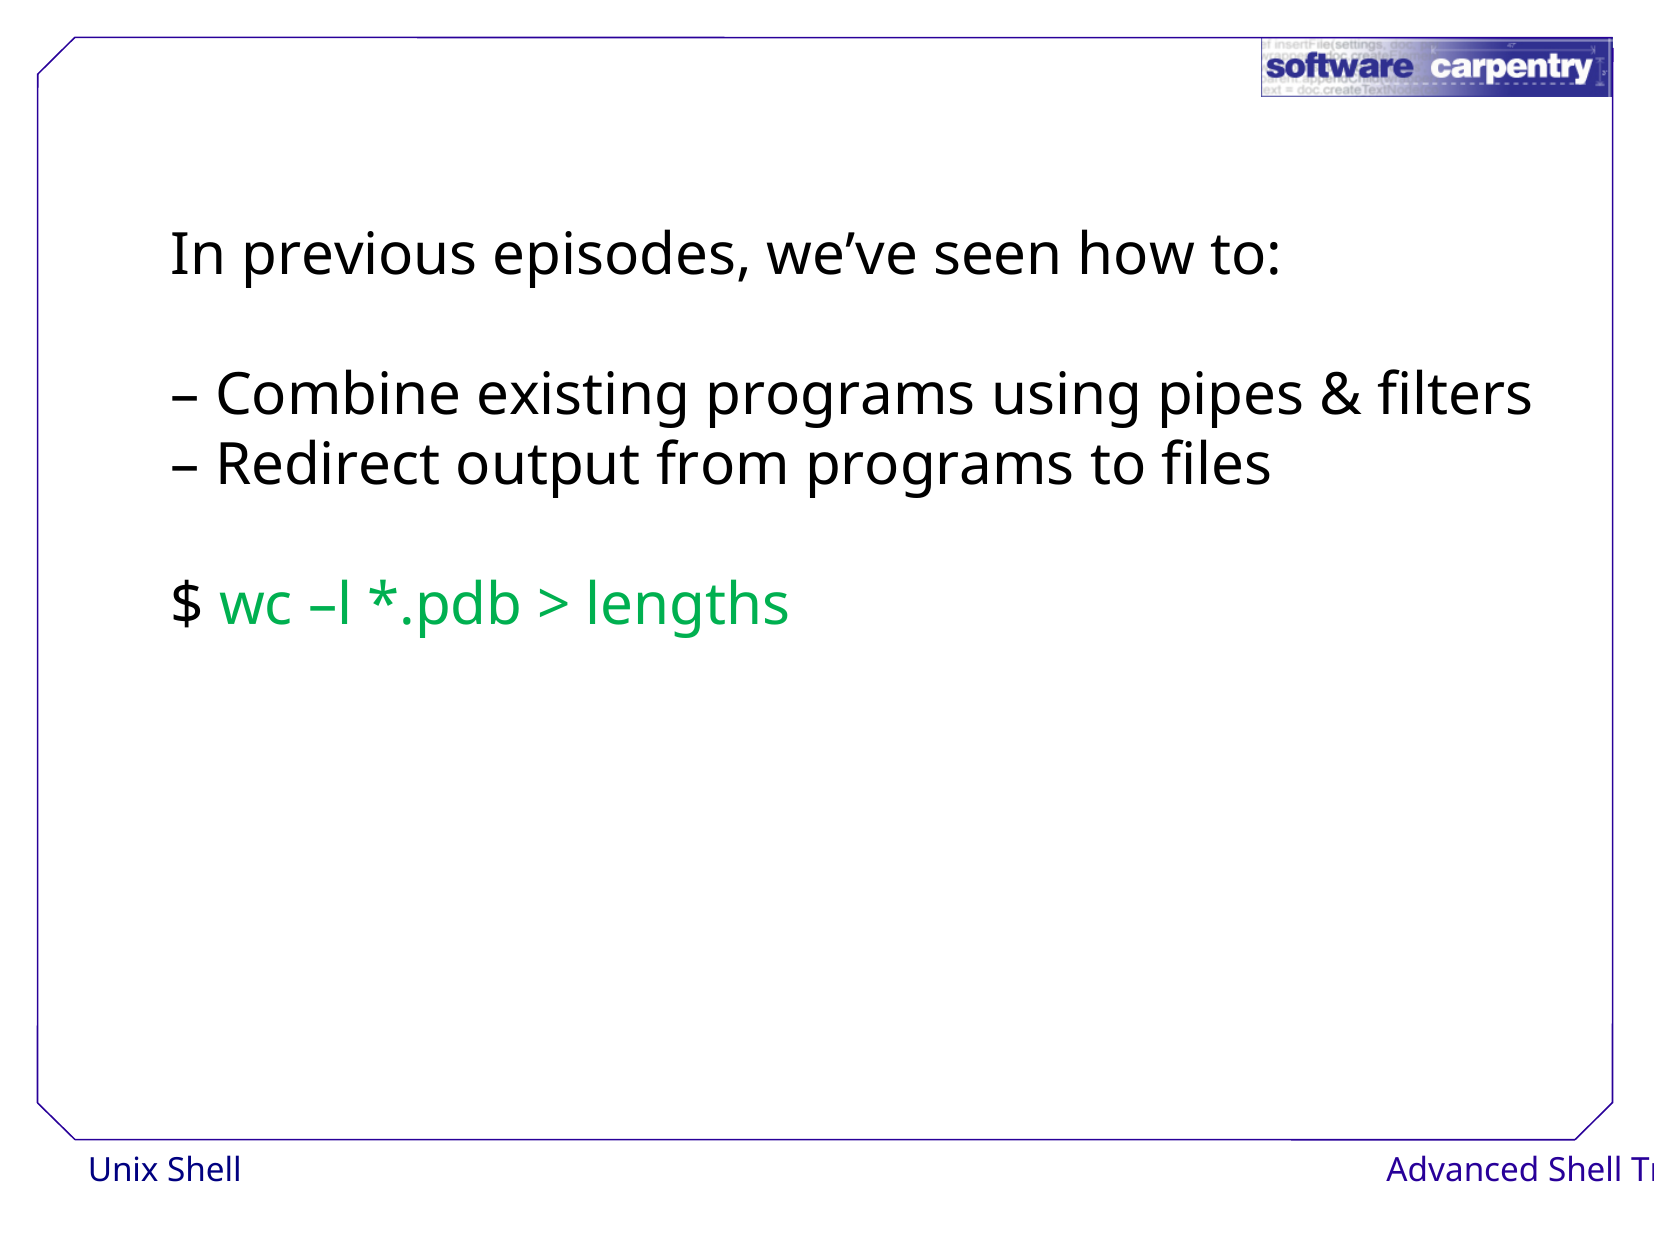

In previous episodes, we’ve seen how to:
– Combine existing programs using pipes & filters
– Redirect output from programs to files
$ wc –l *.pdb > lengths